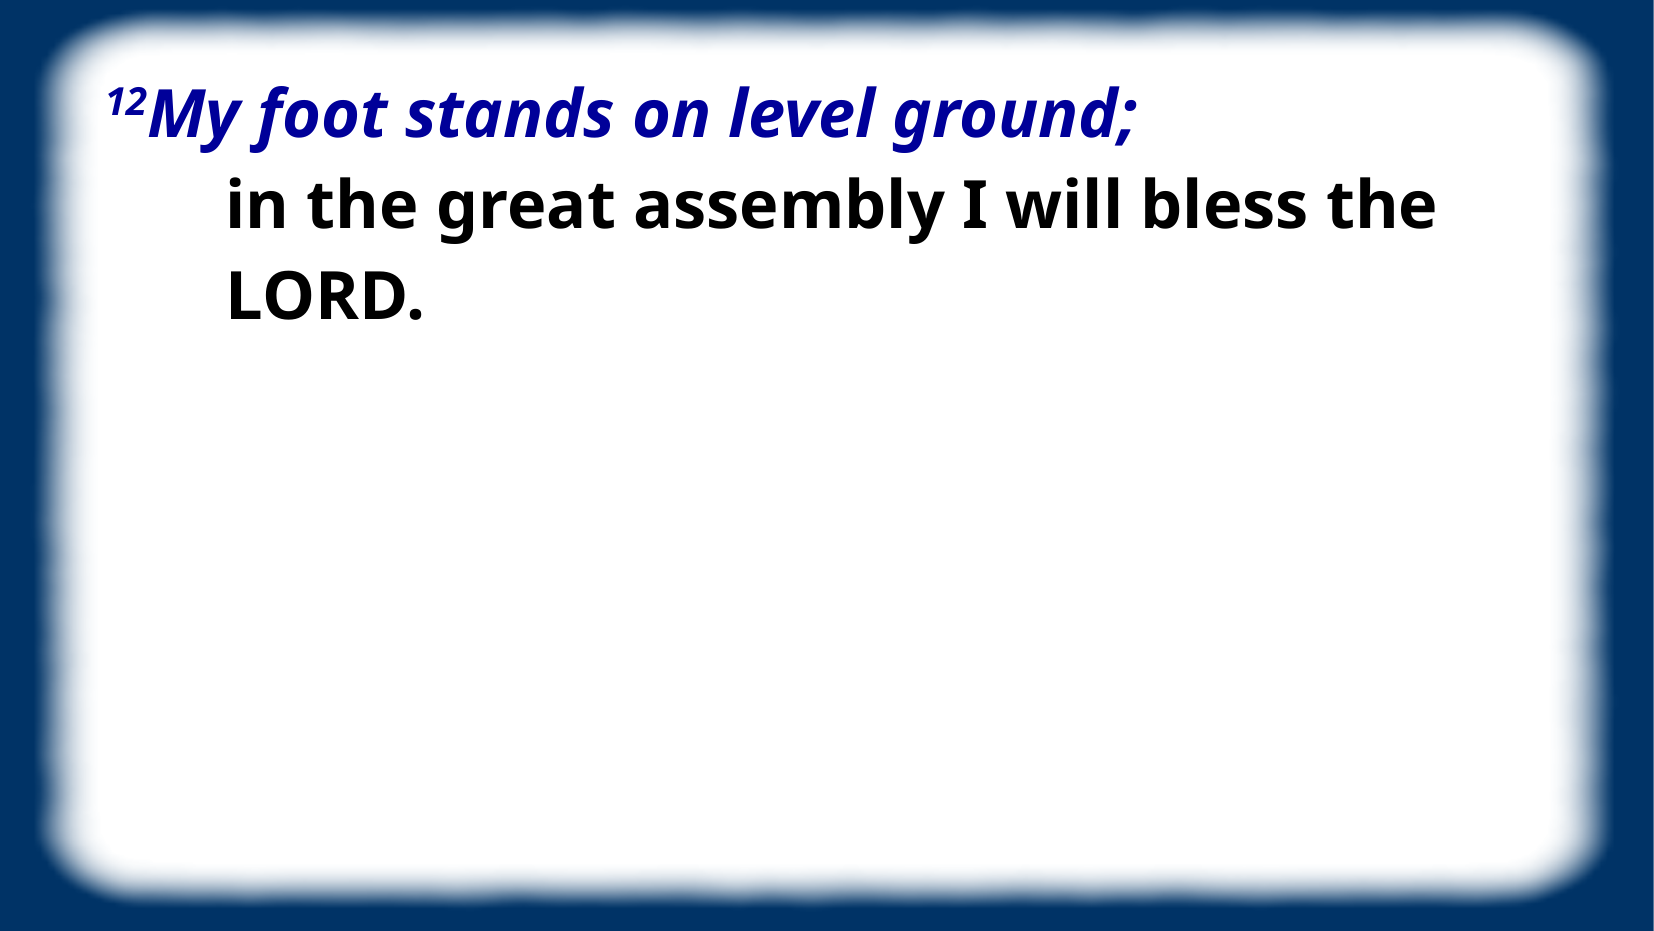

12My foot stands on level ground;
 in the great assembly I will bless the
 LORD.